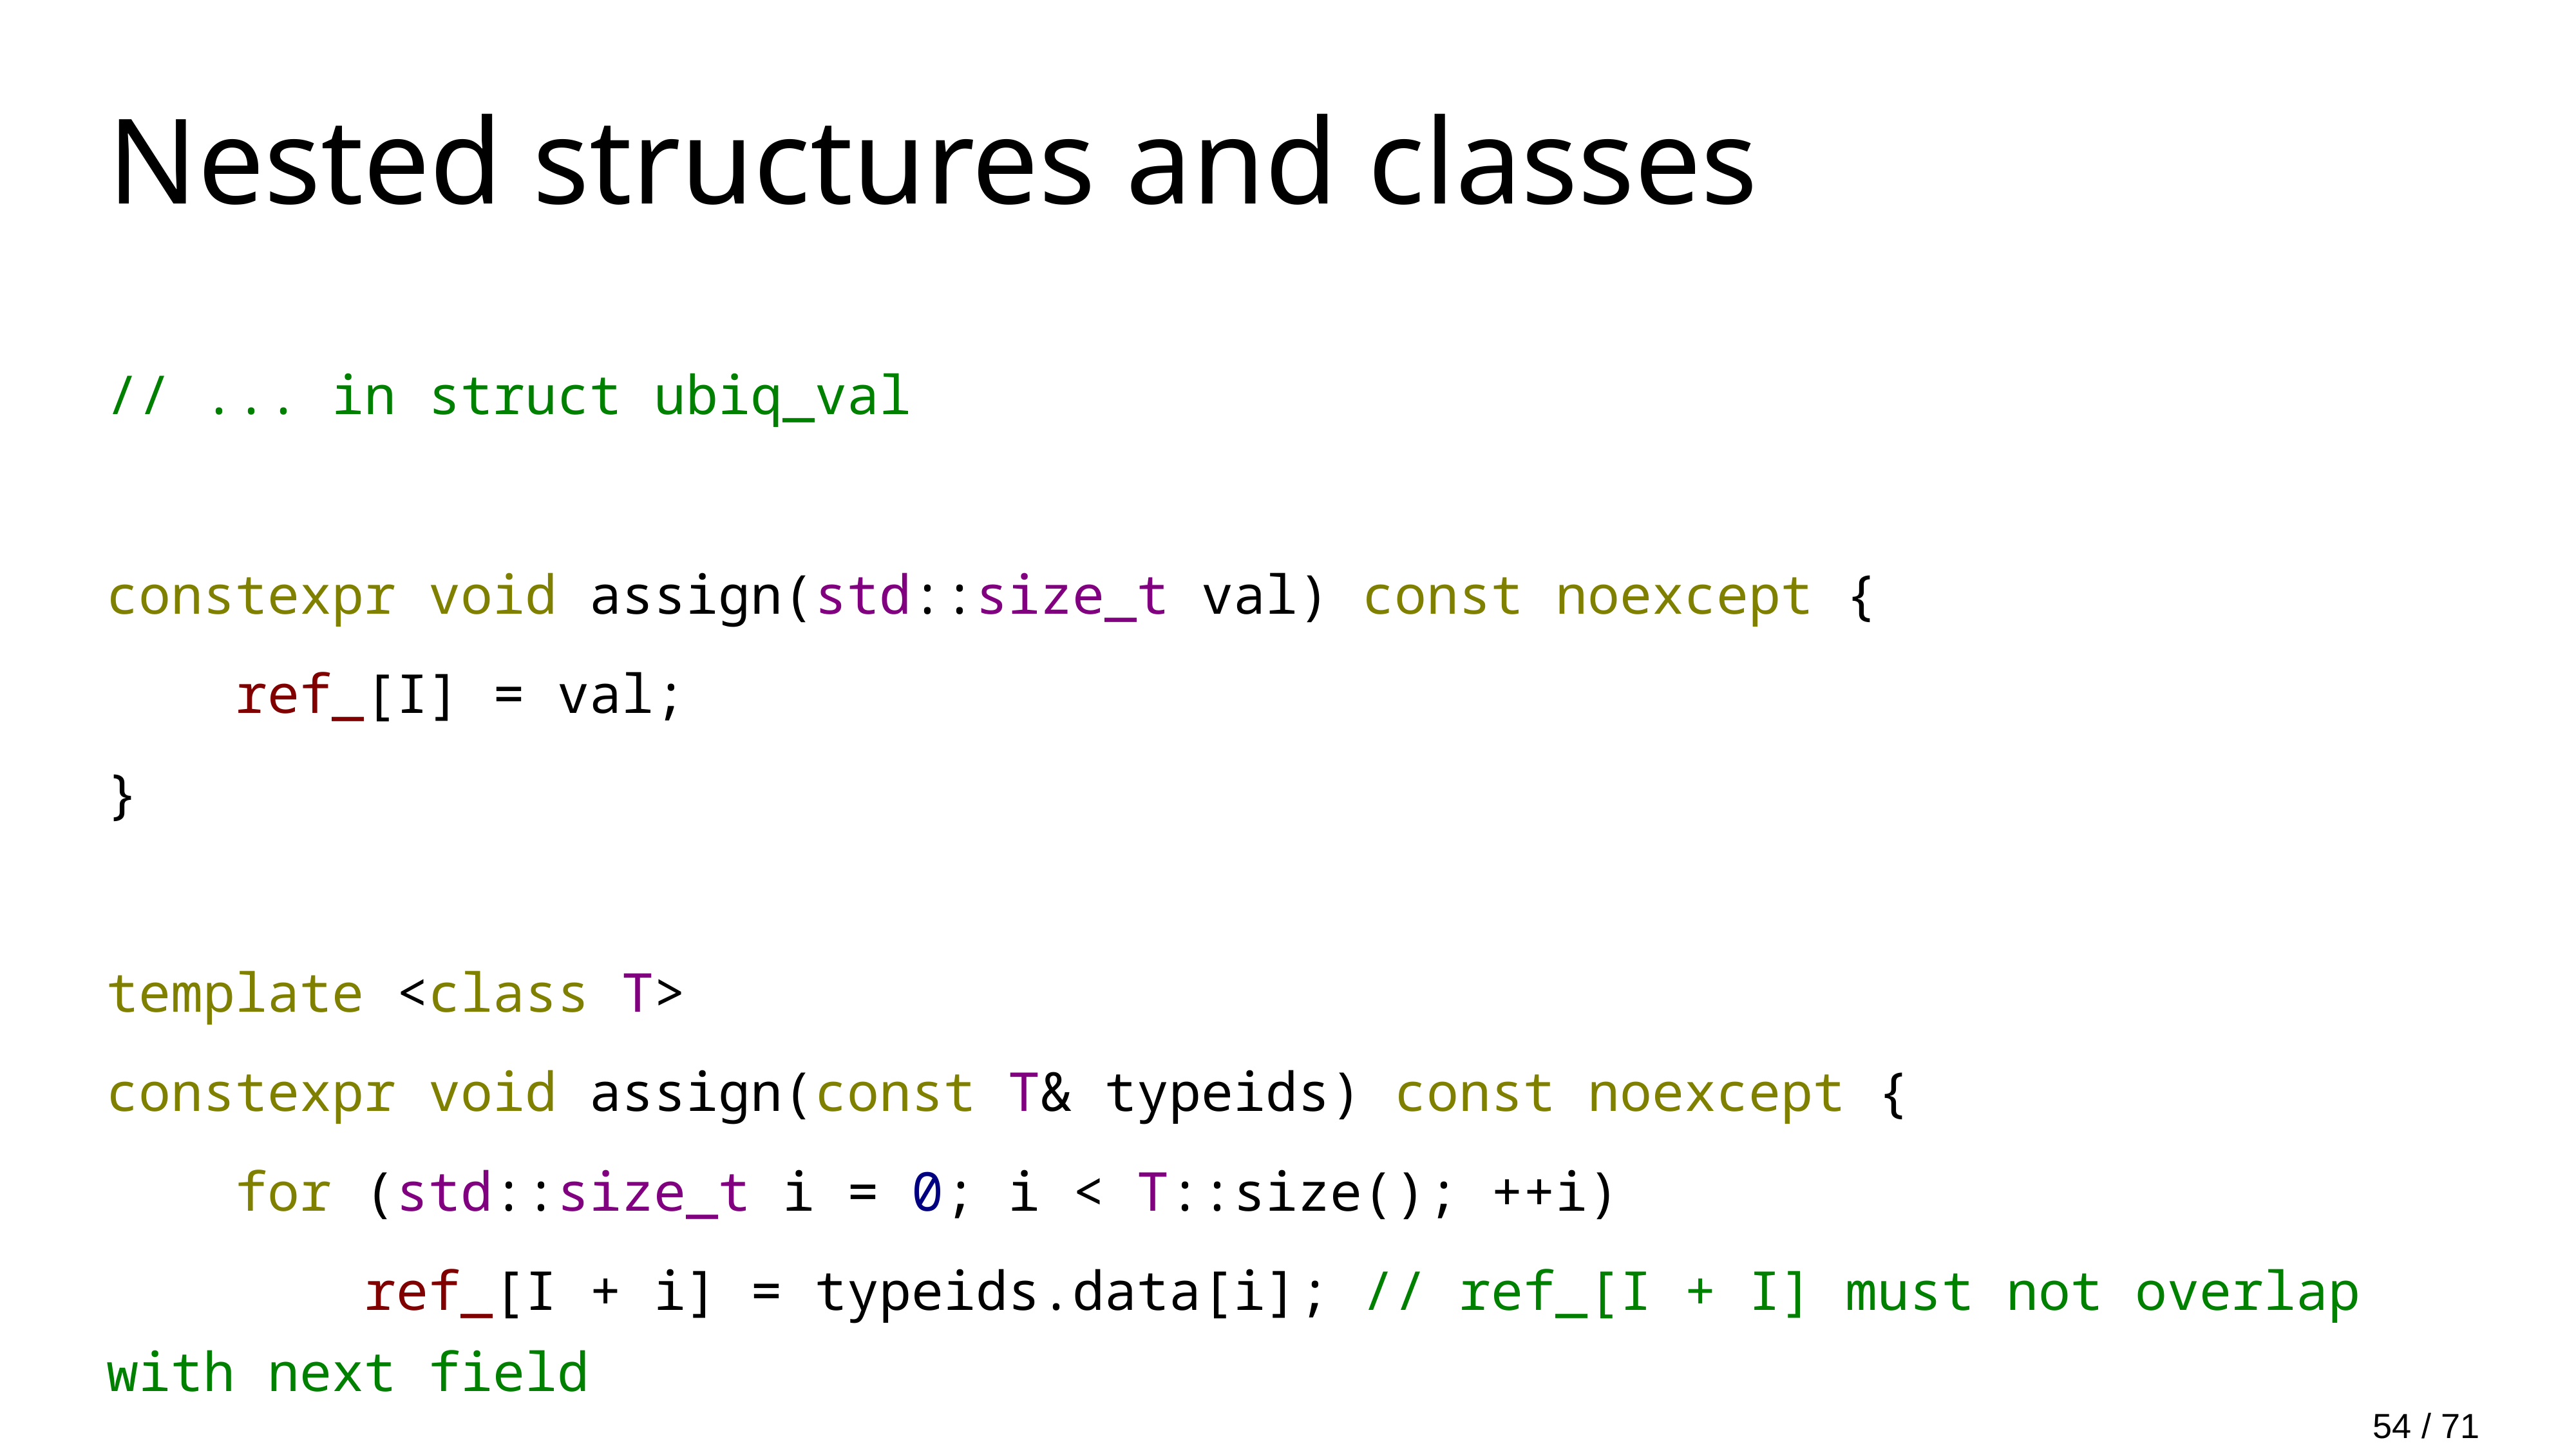

# Nested structures and classes
// ... in struct ubiq_val
constexpr void assign(std::size_t val) const noexcept {
 ref_[I] = val;
}
template <class T>
constexpr void assign(const T& typeids) const noexcept {
 for (std::size_t i = 0; i < T::size(); ++i)
 ref_[I + i] = typeids.data[i]; // ref_[I + I] must not overlap with next field
}